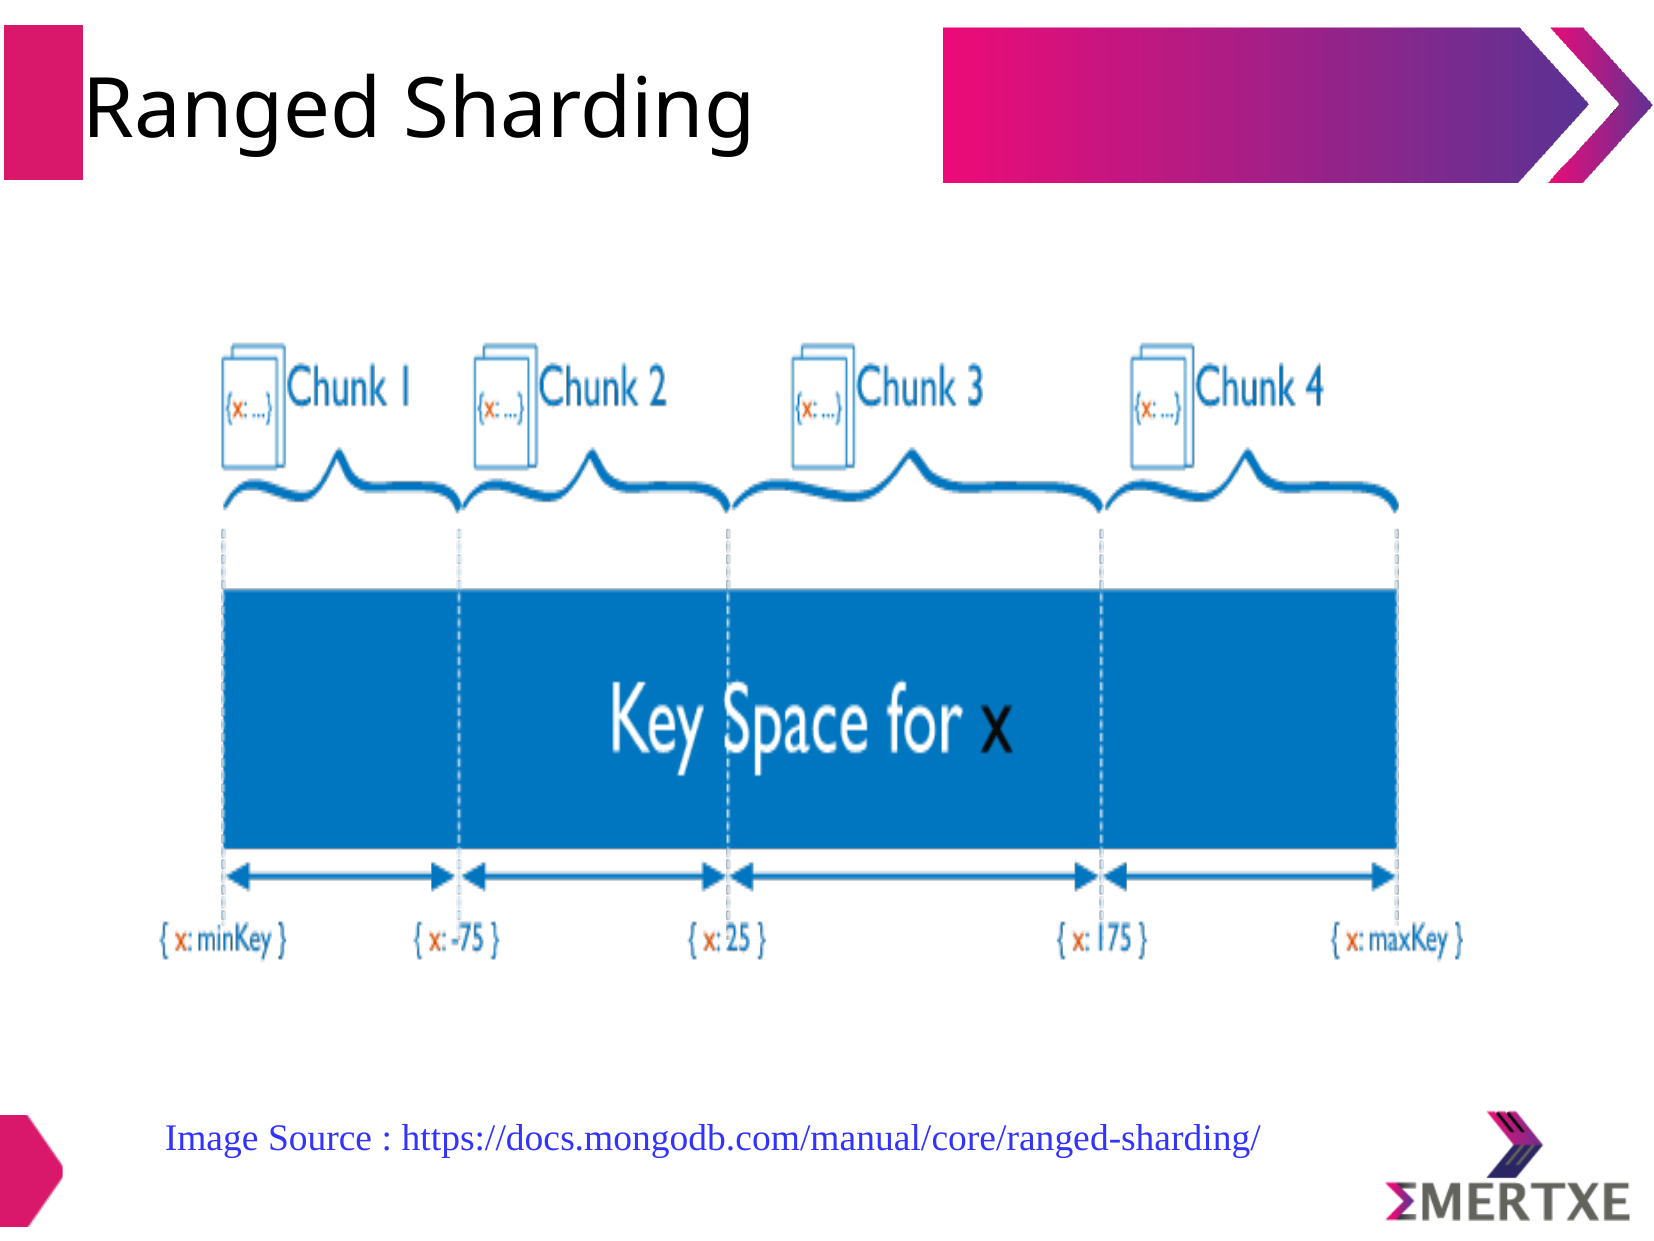

# Ranged Sharding
Image Source : https://docs.mongodb.com/manual/core/ranged-sharding/